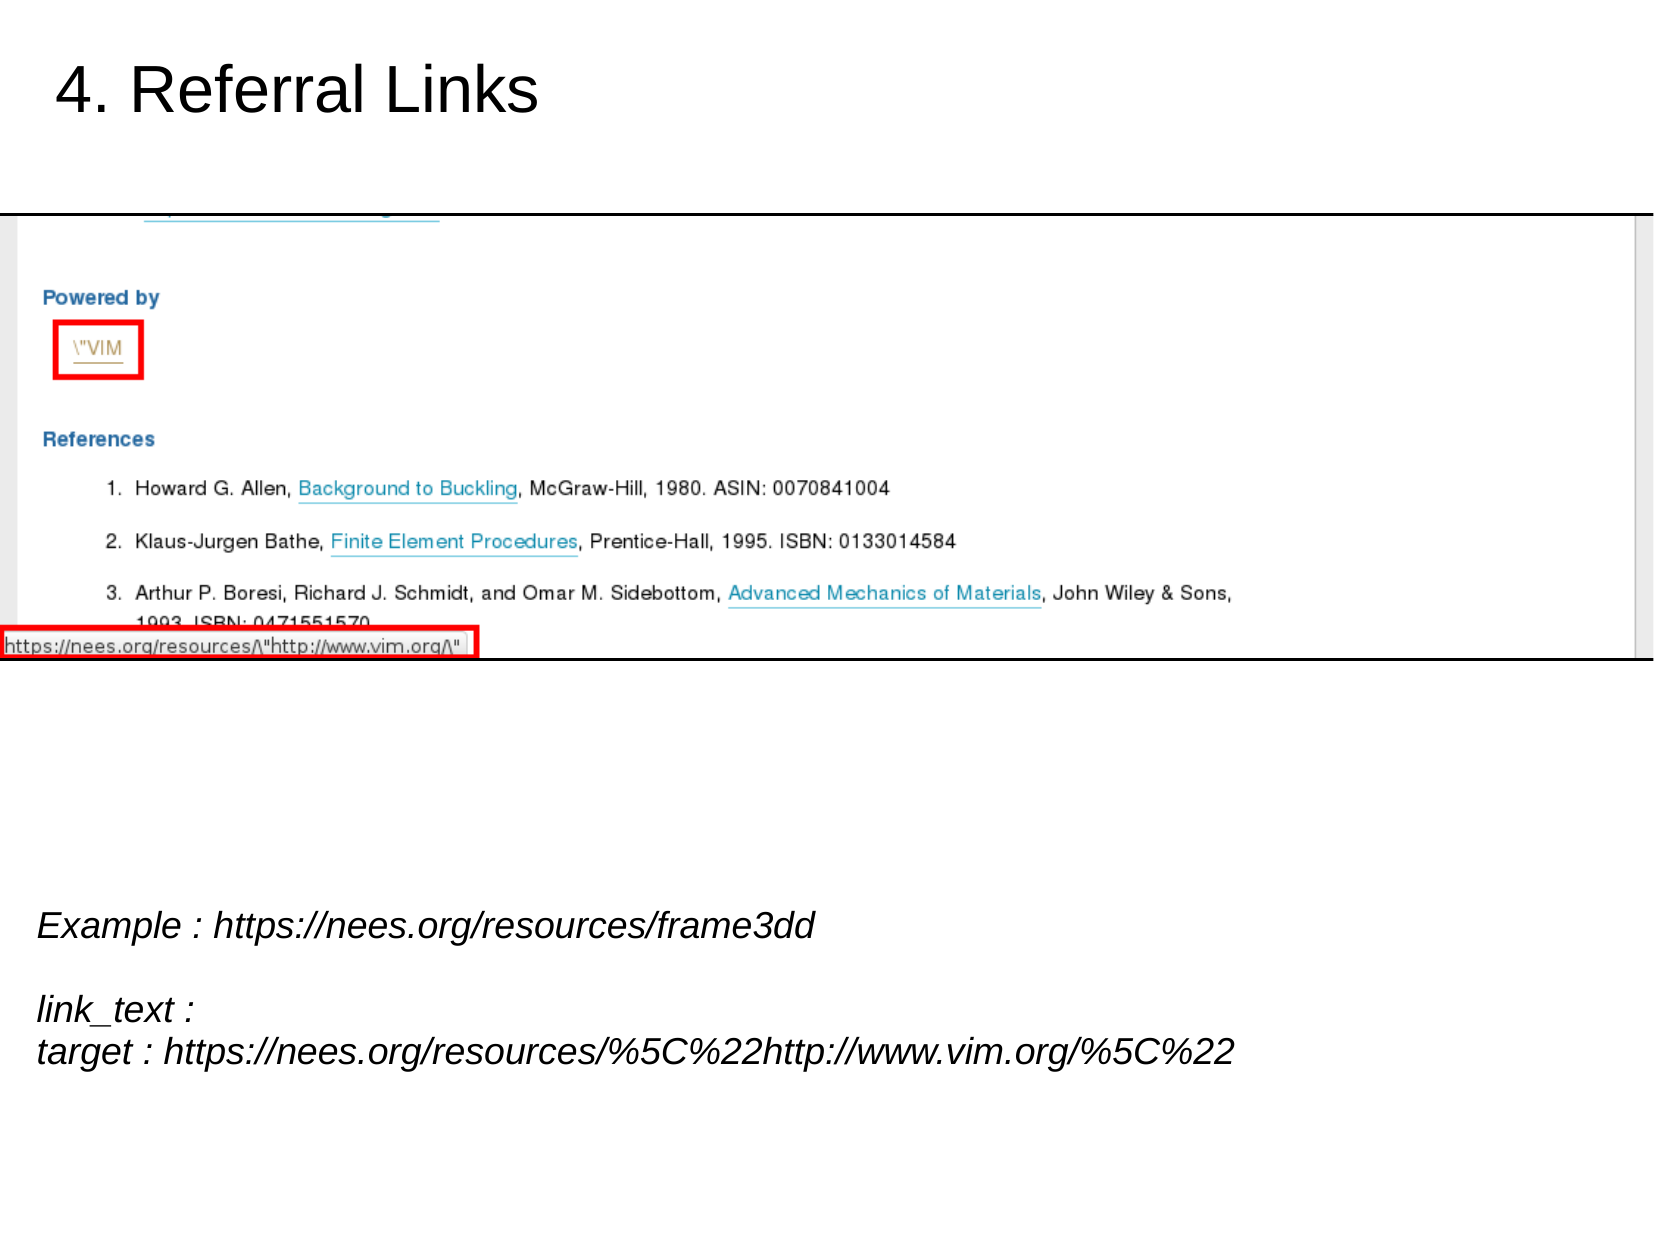

4. Referral Links
Example : https://nees.org/resources/frame3dd
link_text :
target : https://nees.org/resources/%5C%22http://www.vim.org/%5C%22